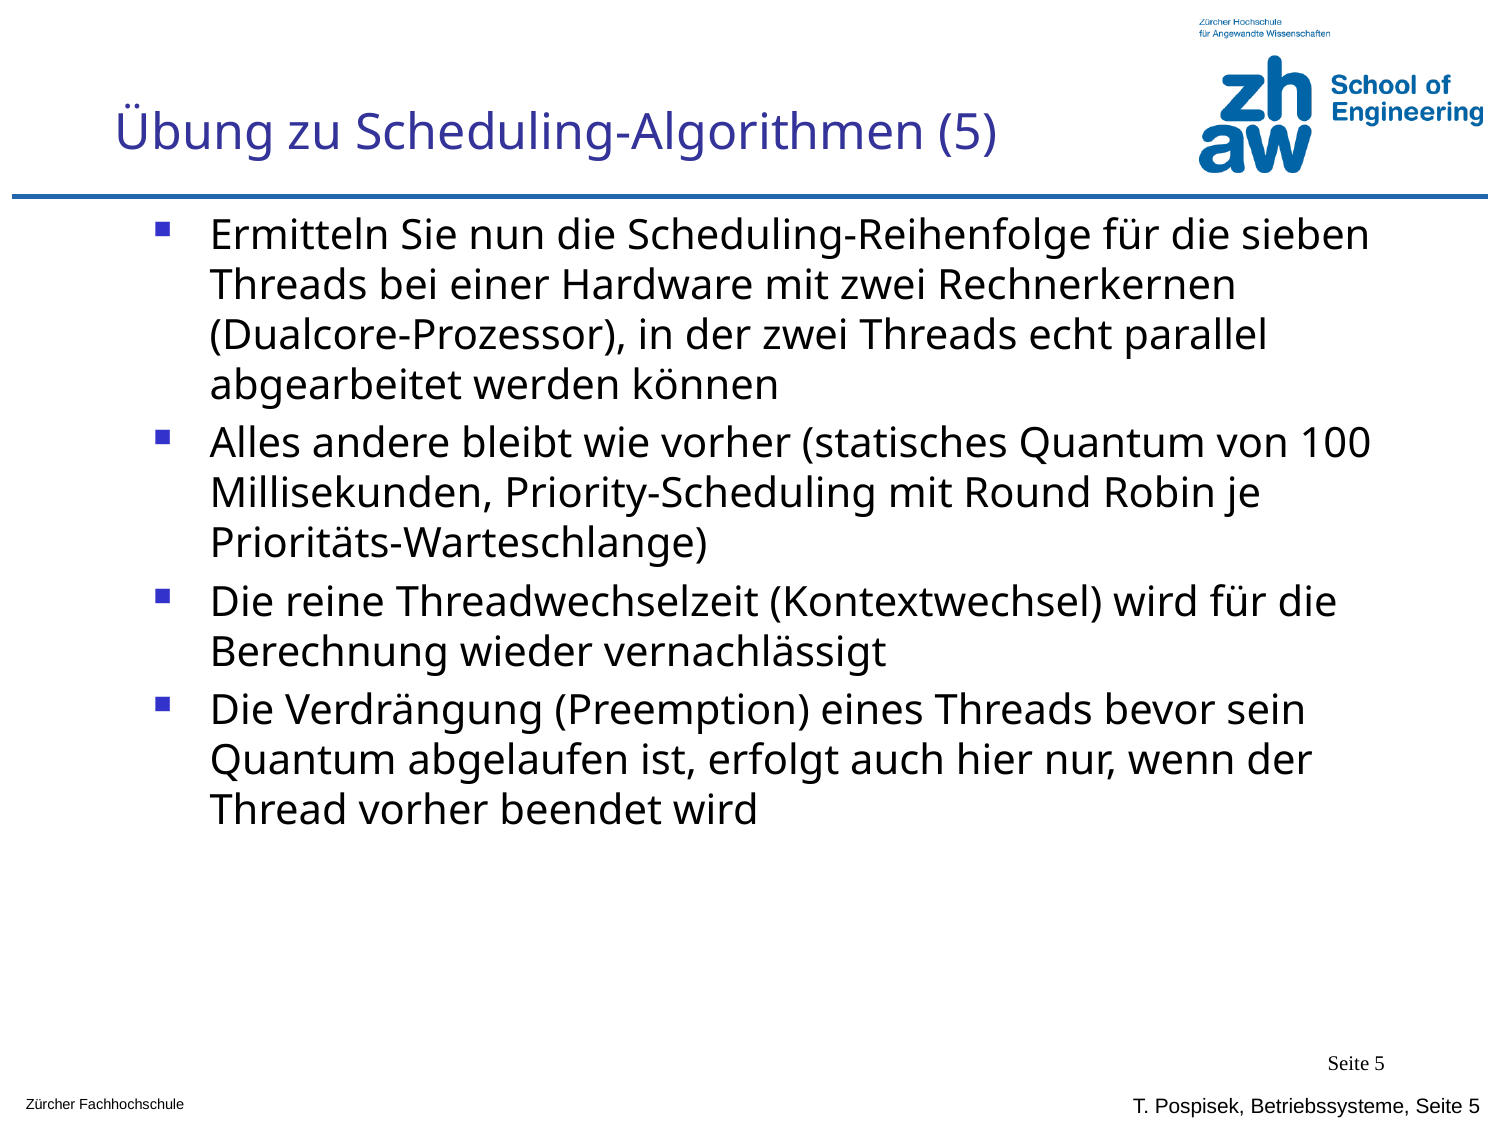

Übung zu Scheduling-Algorithmen (5)
# Ermitteln Sie nun die Scheduling-Reihenfolge für die sieben Threads bei einer Hardware mit zwei Rechnerkernen (Dualcore-Prozessor), in der zwei Threads echt parallel abgearbeitet werden können
Alles andere bleibt wie vorher (statisches Quantum von 100 Millisekunden, Priority-Scheduling mit Round Robin je Prioritäts-Warteschlange)
Die reine Threadwechselzeit (Kontextwechsel) wird für die Berechnung wieder vernachlässigt
Die Verdrängung (Preemption) eines Threads bevor sein Quantum abgelaufen ist, erfolgt auch hier nur, wenn der Thread vorher beendet wird
Seite